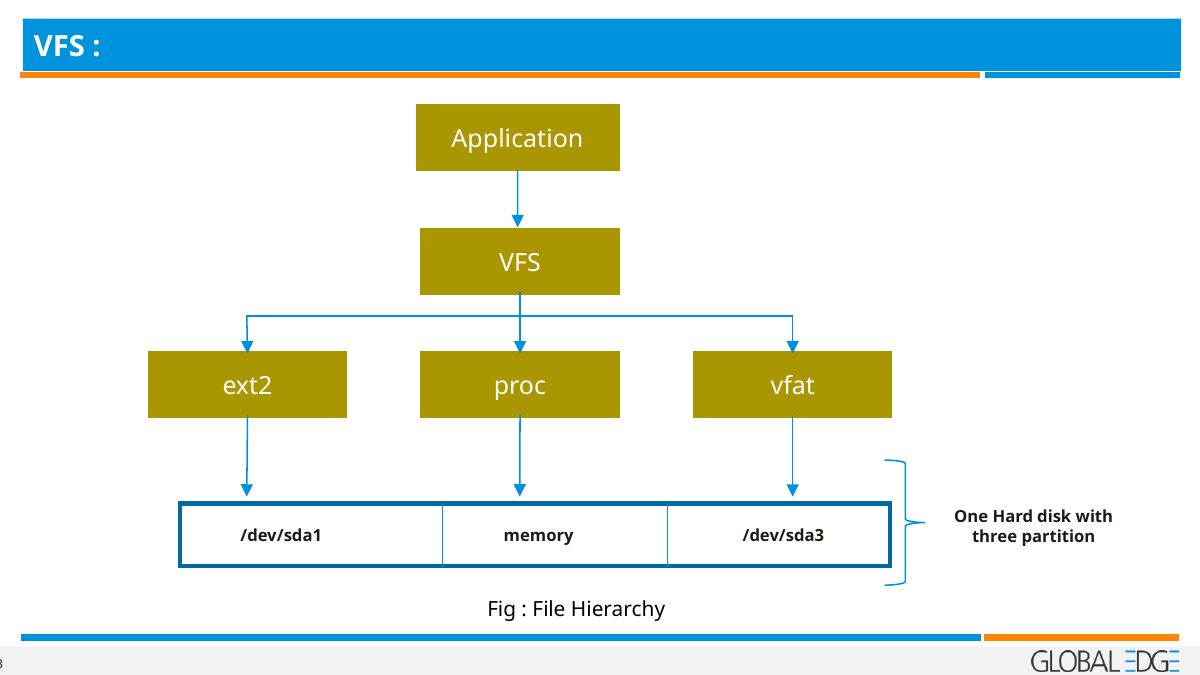

# VFS :
Application
VFS
ext2
proc
vfat
One Hard disk with three partition
/dev/sda1
memory
/dev/sda3
Fig : File Hierarchy